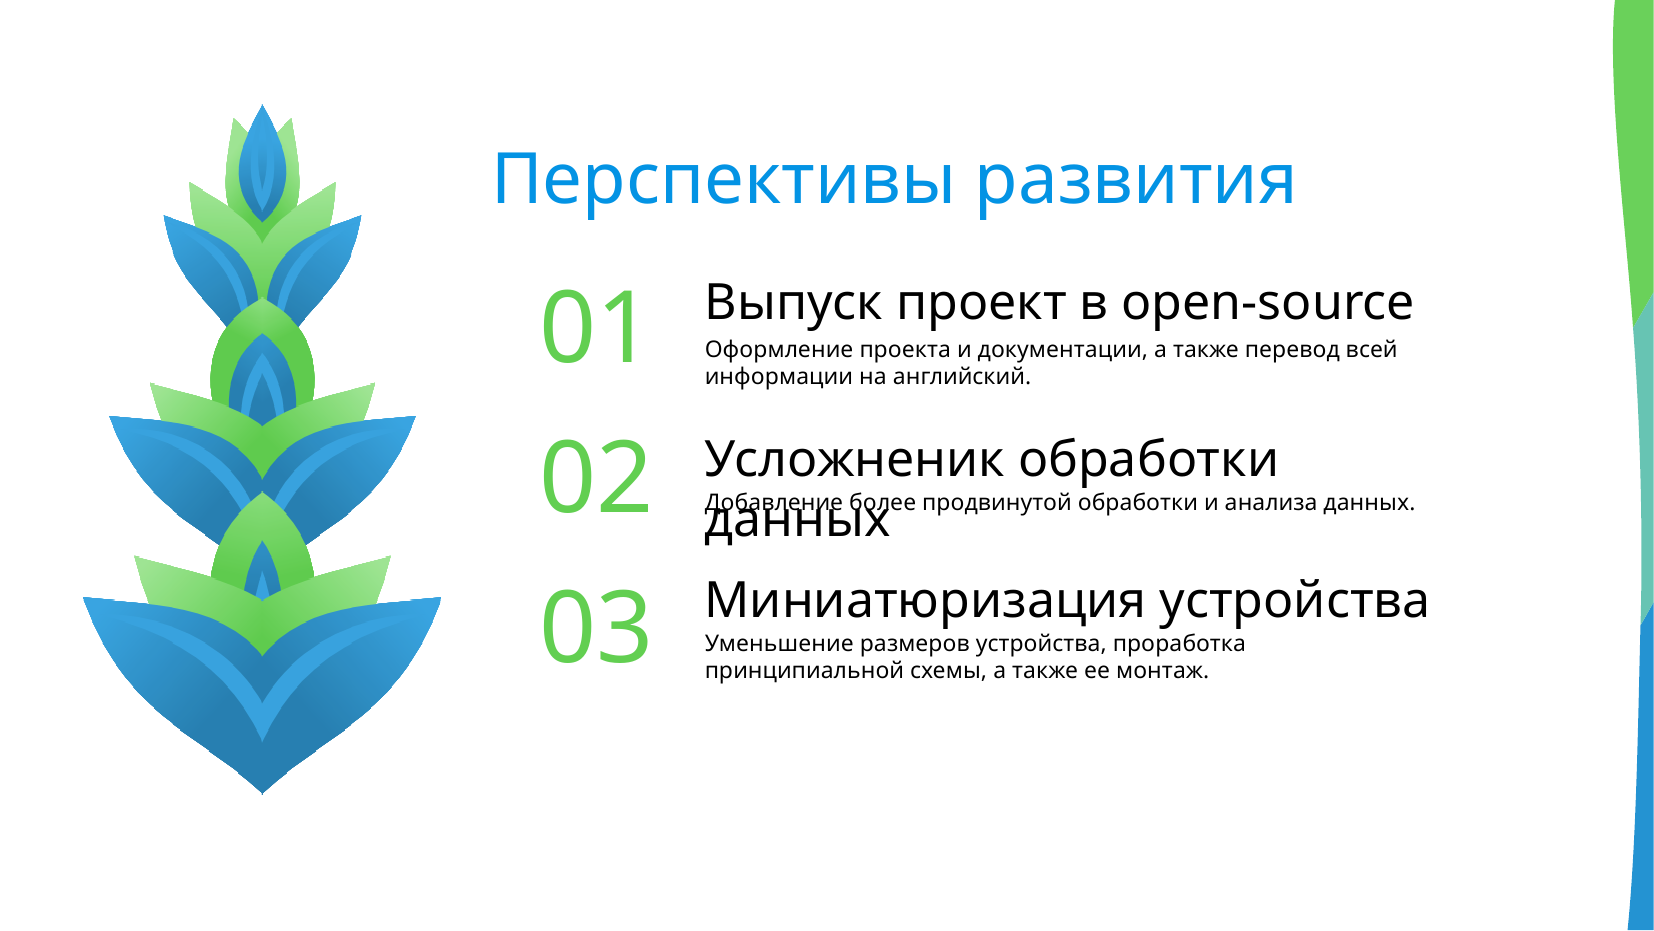

Перспективы развития
01
Выпуск проект в open-source
Оформление проекта и документации, а также перевод всей информации на английский.
02
Усложненик обработки данных
Добавление более продвинутой обработки и анализа данных.
03
Миниатюризация устройства
Уменьшение размеров устройства, проработка принципиальной схемы, а также ее монтаж.